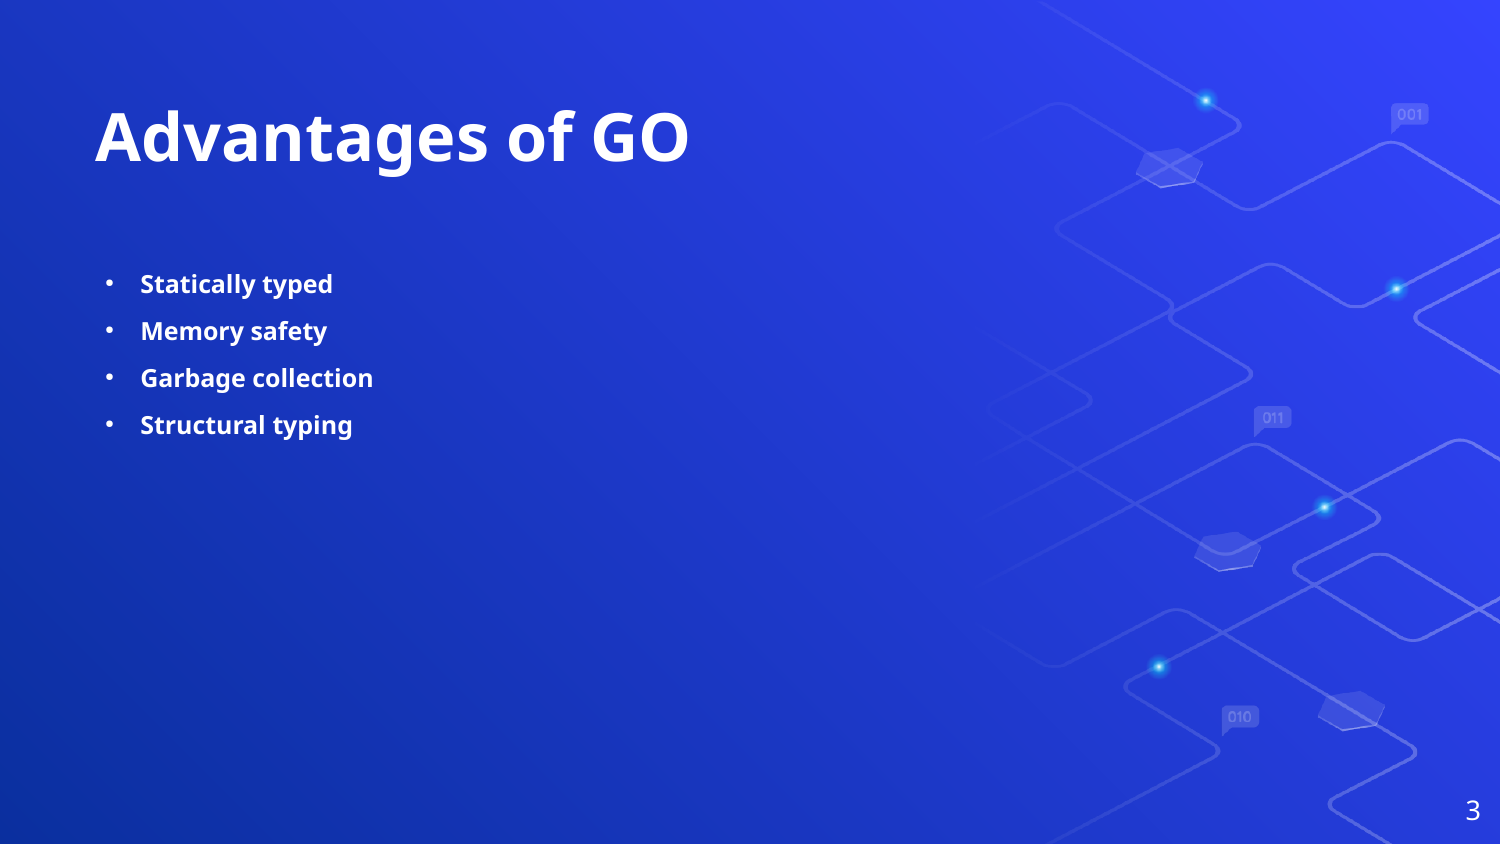

# Advantages of GO
Statically typed
Memory safety
Garbage collection
Structural typing